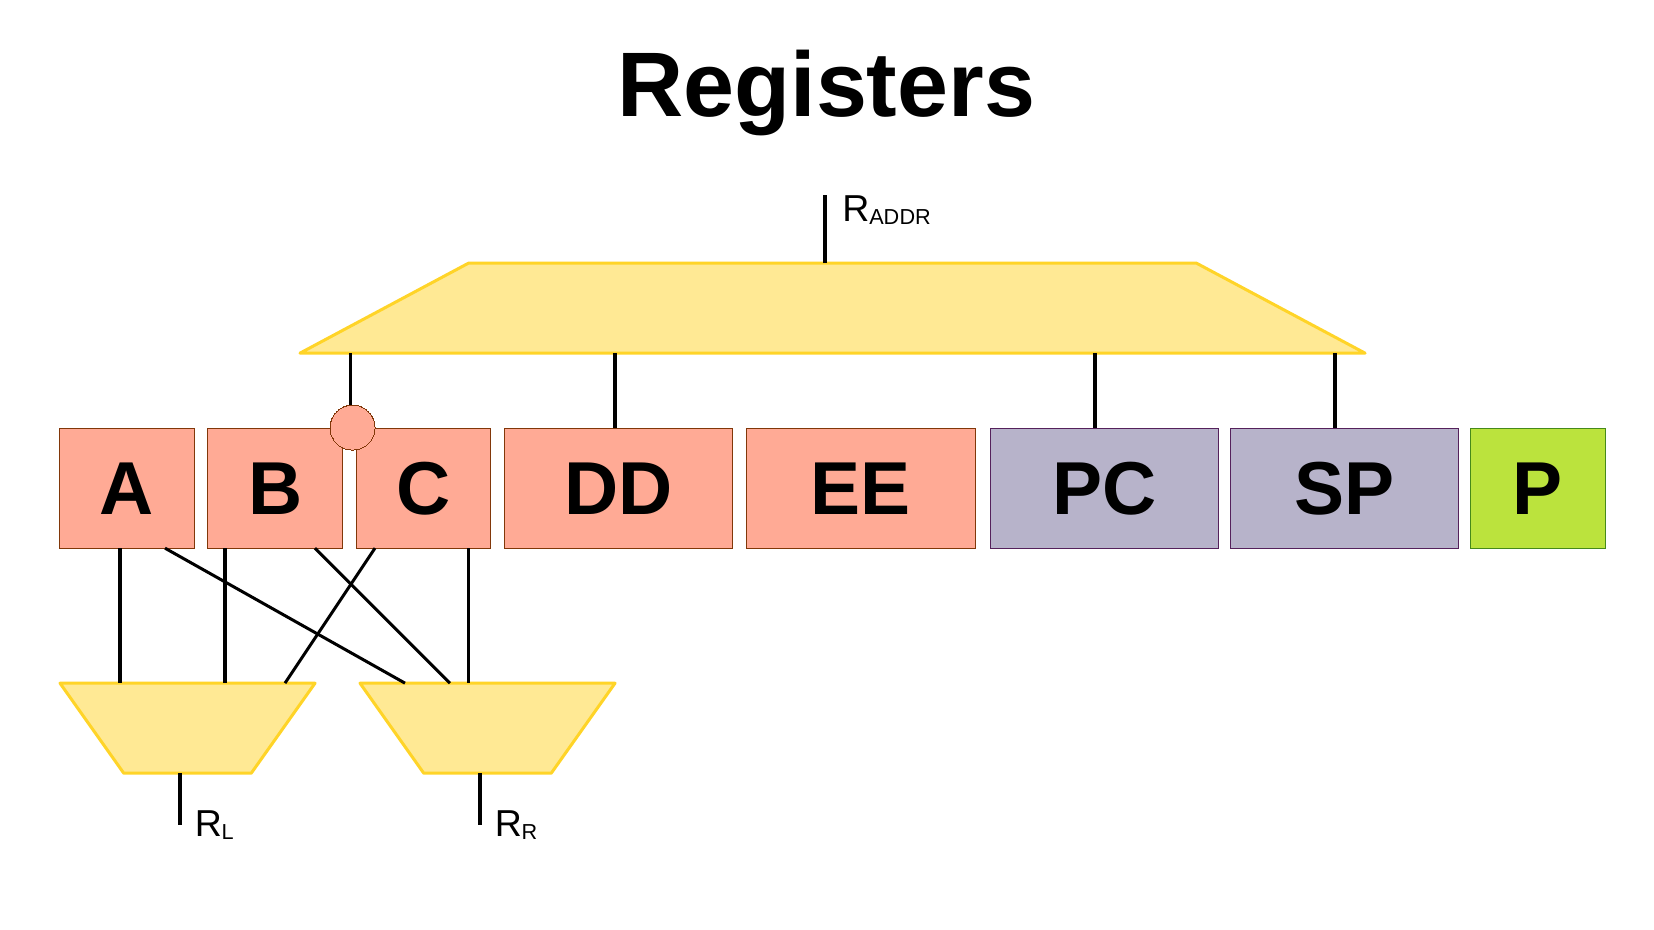

# Registers
RADDR
A
B
C
DD
EE
PC
SP
P
RL
RR